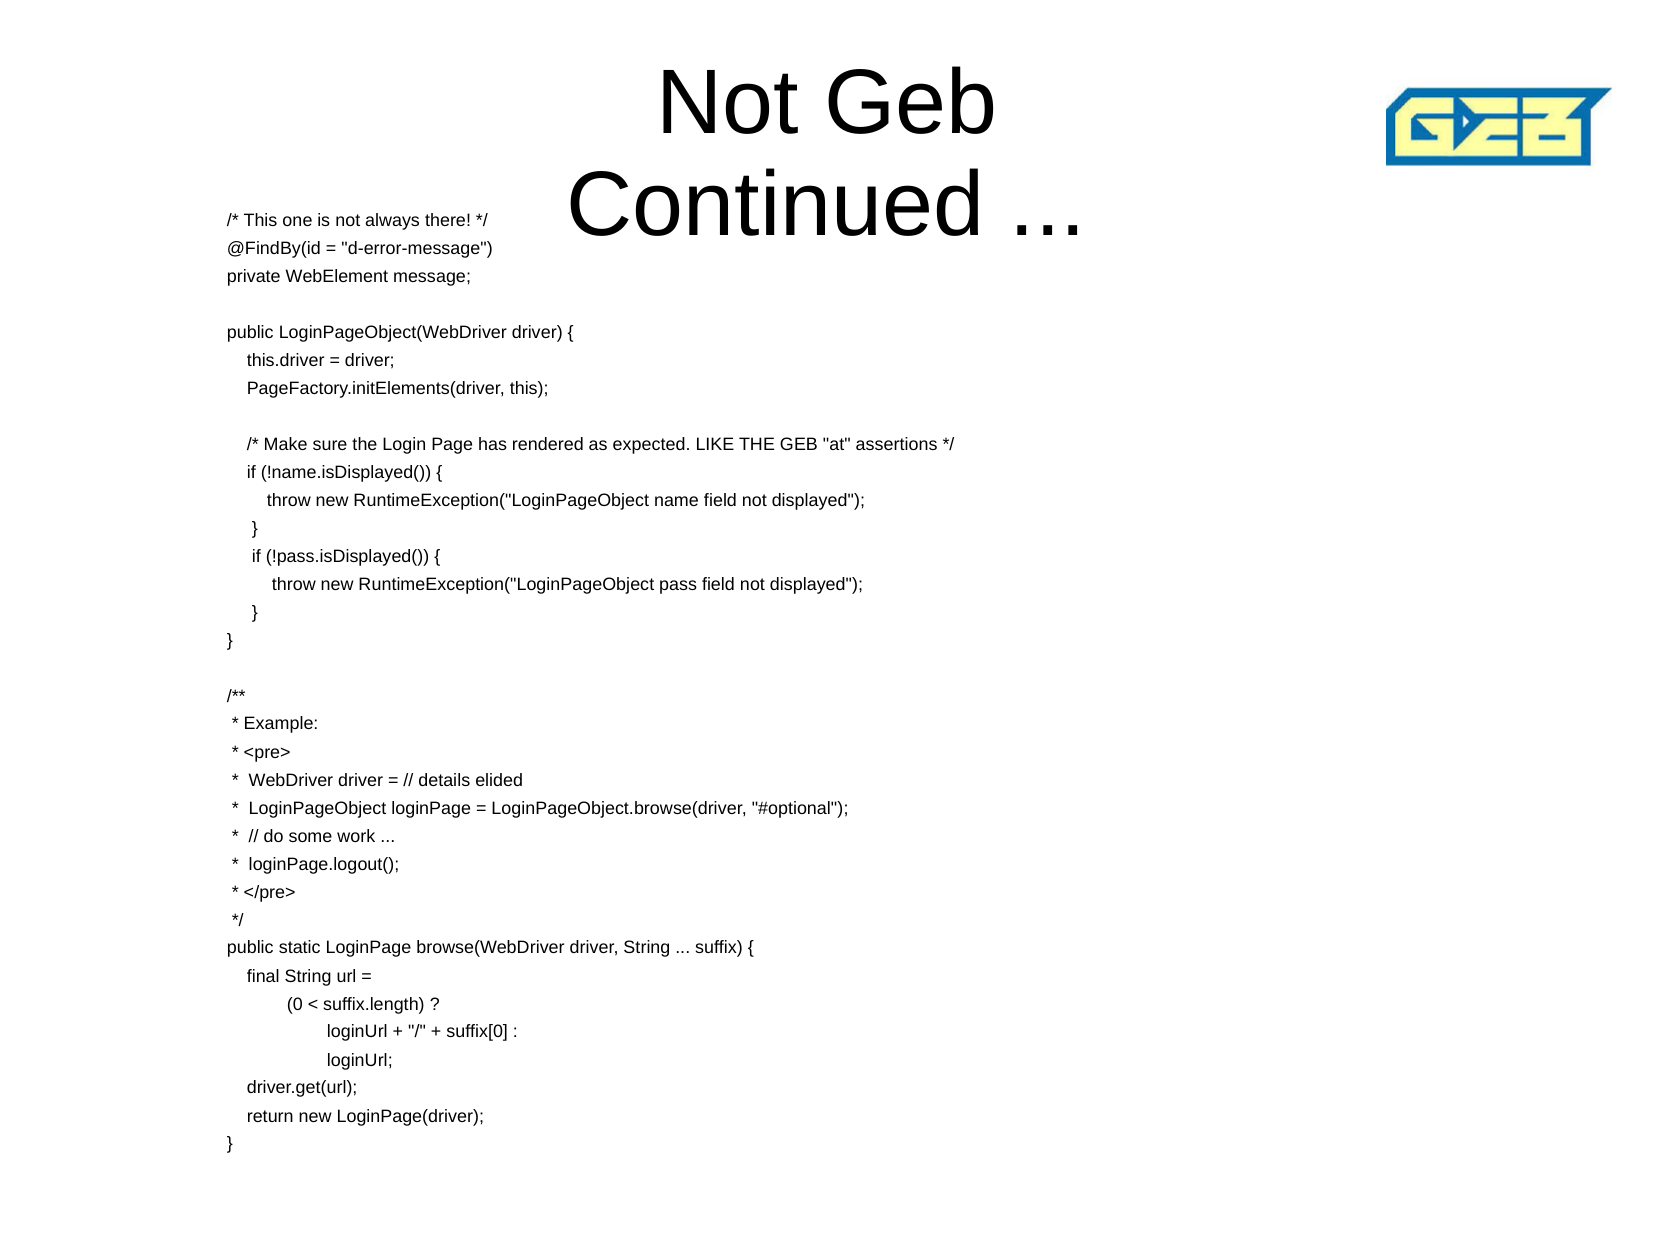

# Not Geb Continued ...
 /* This one is not always there! */
 @FindBy(id = "d-error-message")
 private WebElement message;
 public LoginPageObject(WebDriver driver) {
 this.driver = driver;
 PageFactory.initElements(driver, this);
 /* Make sure the Login Page has rendered as expected. LIKE THE GEB "at" assertions */
 if (!name.isDisplayed()) {
 throw new RuntimeException("LoginPageObject name field not displayed");
 }
 if (!pass.isDisplayed()) {
 throw new RuntimeException("LoginPageObject pass field not displayed");
 }
 }
 /**
 * Example:
 * <pre>
 * WebDriver driver = // details elided
 * LoginPageObject loginPage = LoginPageObject.browse(driver, "#optional");
 * // do some work ...
 * loginPage.logout();
 * </pre>
 */
 public static LoginPage browse(WebDriver driver, String ... suffix) {
 final String url =
 (0 < suffix.length) ?
 loginUrl + "/" + suffix[0] :
 loginUrl;
 driver.get(url);
 return new LoginPage(driver);
 }